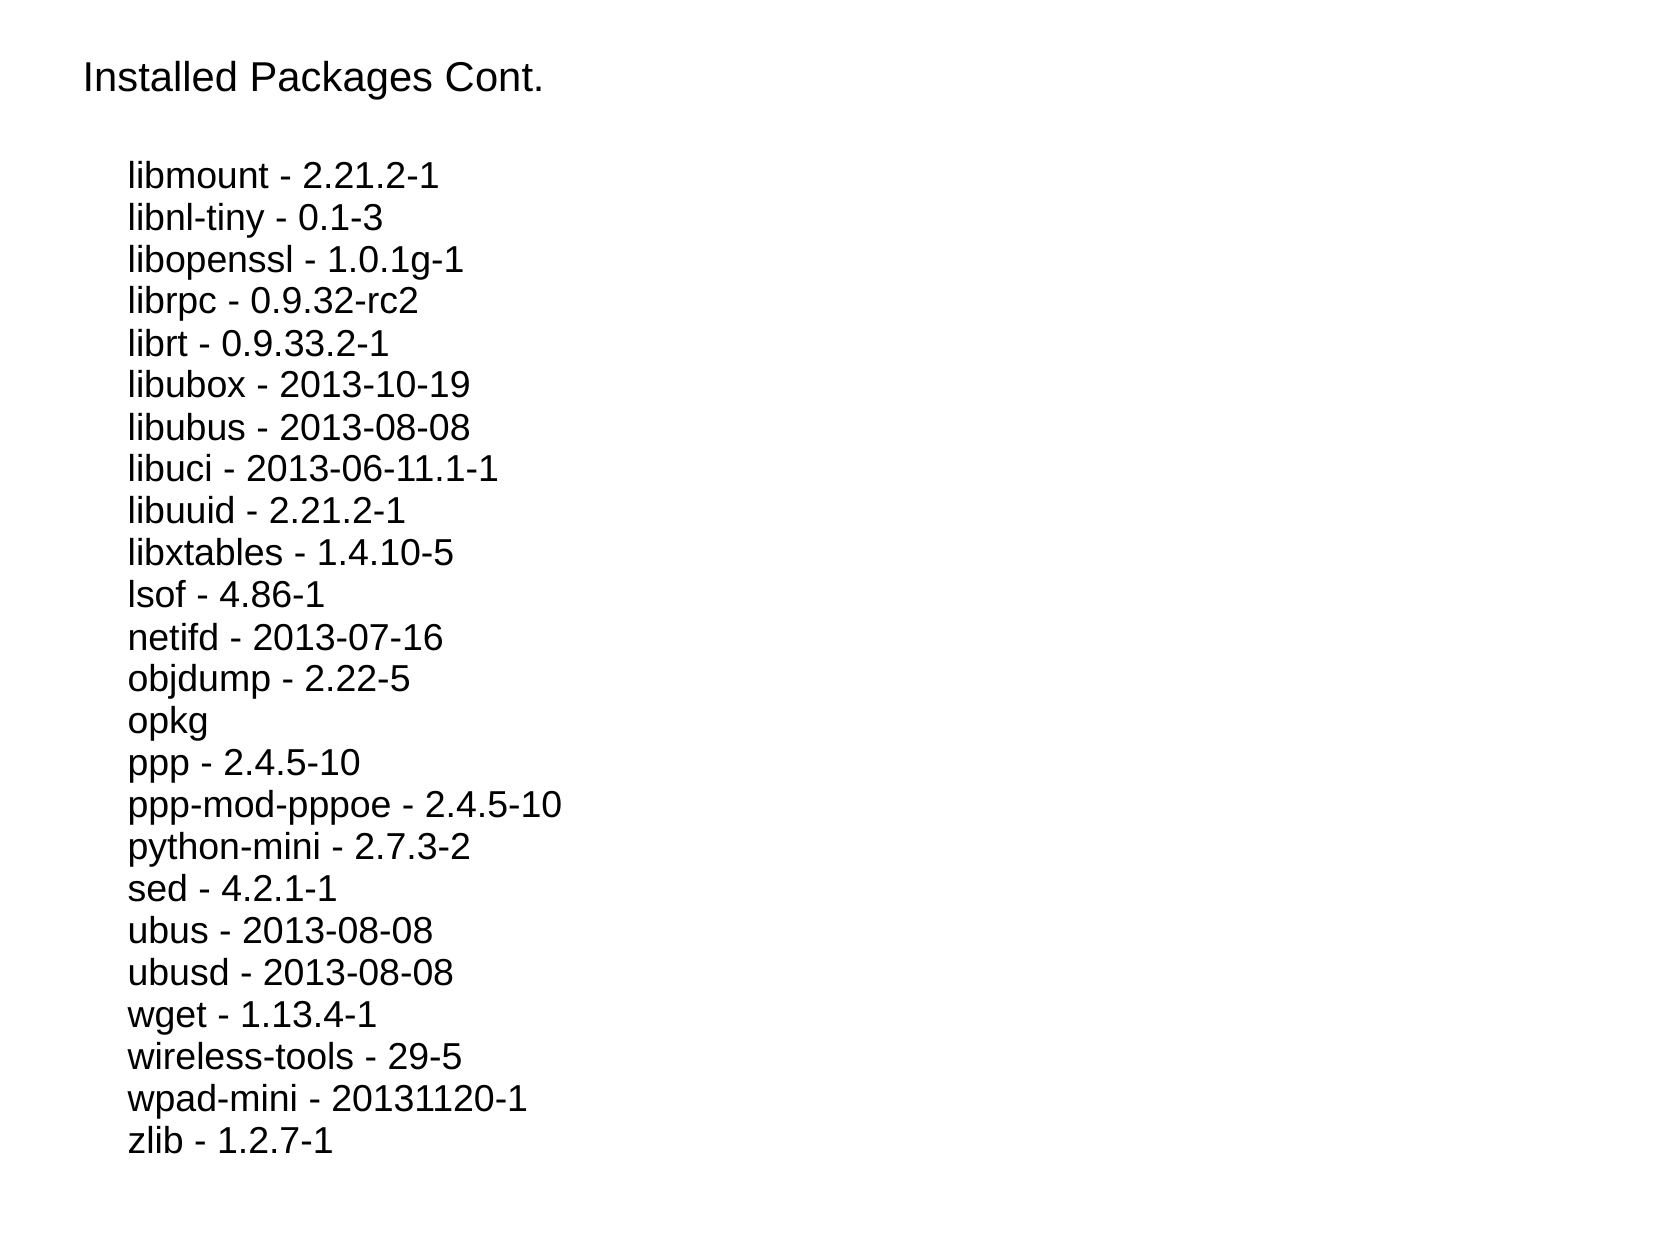

# Installed Packages Cont.
libmount - 2.21.2-1
libnl-tiny - 0.1-3
libopenssl - 1.0.1g-1
librpc - 0.9.32-rc2
librt - 0.9.33.2-1
libubox - 2013-10-19
libubus - 2013-08-08
libuci - 2013-06-11.1-1
libuuid - 2.21.2-1
libxtables - 1.4.10-5
lsof - 4.86-1
netifd - 2013-07-16
objdump - 2.22-5
opkg
ppp - 2.4.5-10
ppp-mod-pppoe - 2.4.5-10
python-mini - 2.7.3-2
sed - 4.2.1-1
ubus - 2013-08-08
ubusd - 2013-08-08
wget - 1.13.4-1
wireless-tools - 29-5
wpad-mini - 20131120-1
zlib - 1.2.7-1